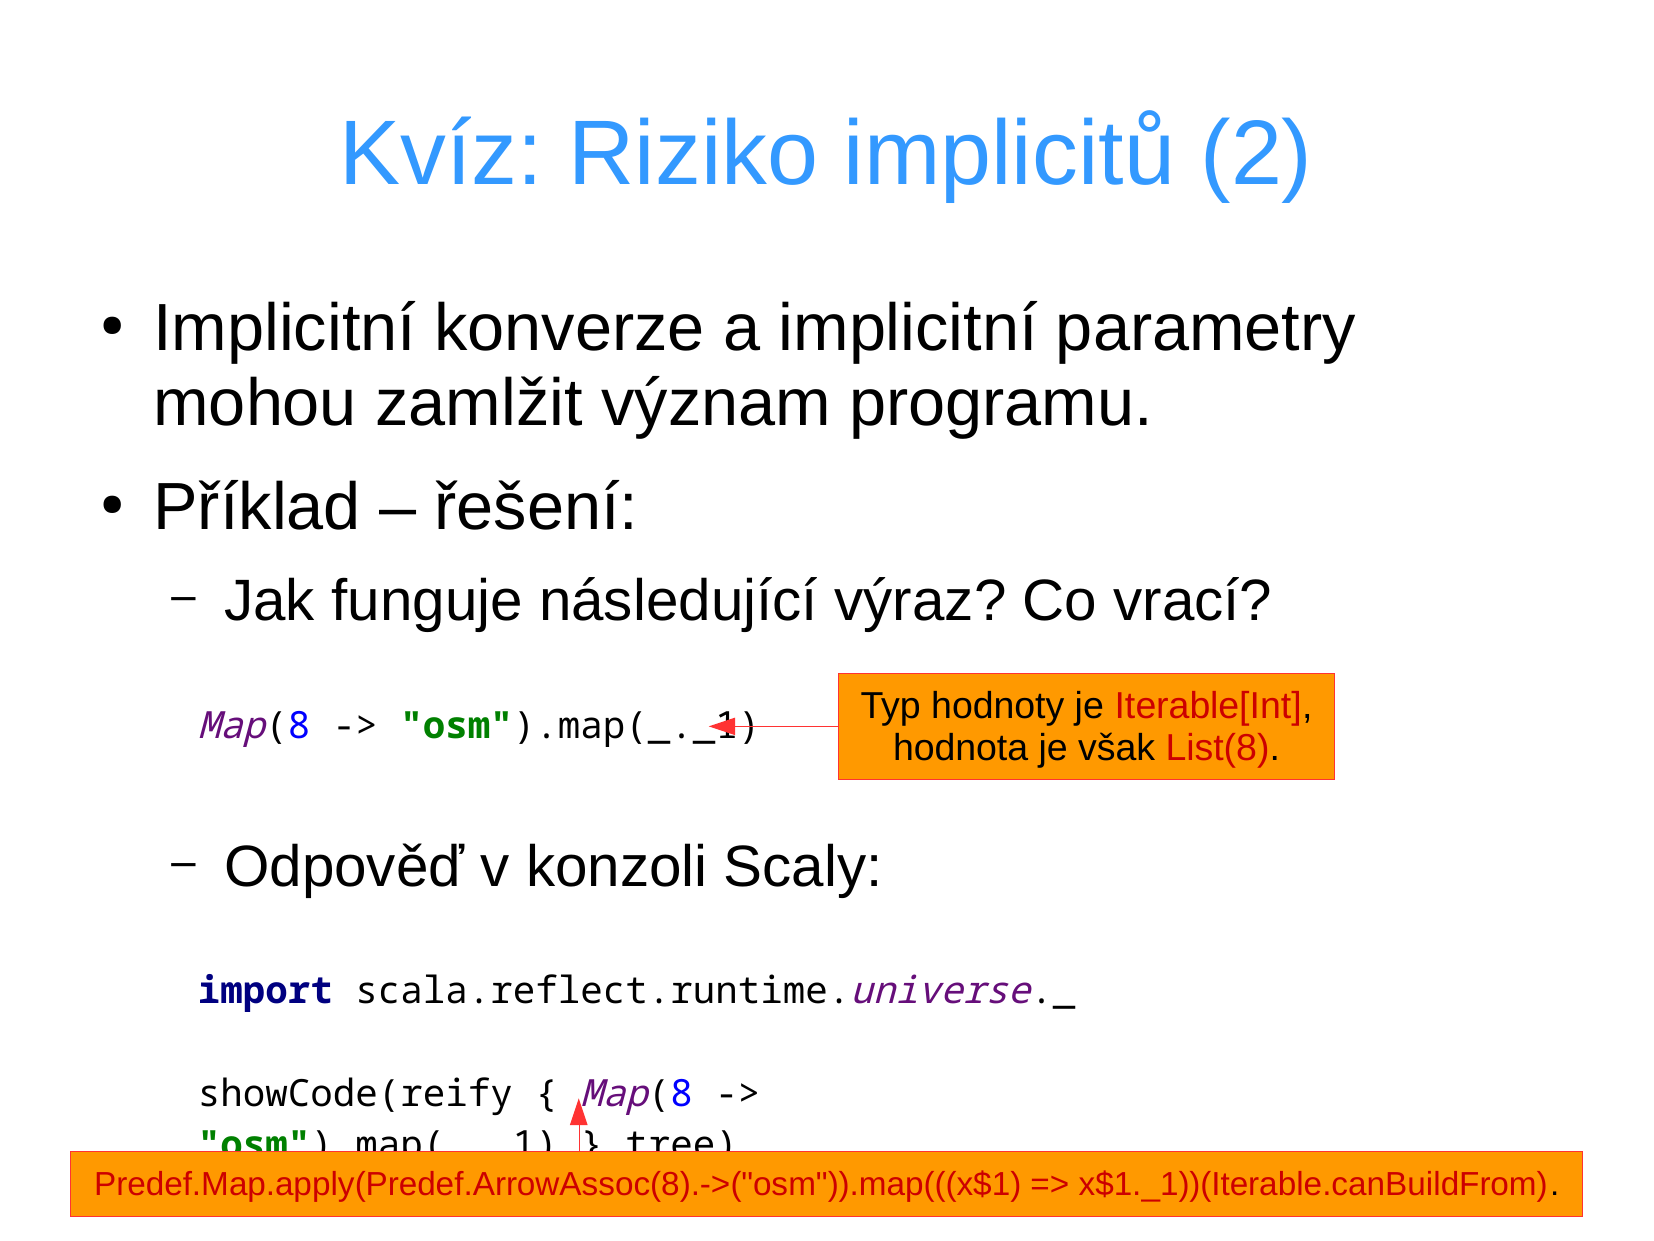

# Kvíz: Riziko implicitů (2)
Implicitní konverze a implicitní parametry mohou zamlžit význam programu.
Příklad – řešení:
Jak funguje následující výraz? Co vrací?
Odpověď v konzoli Scaly:
Typ hodnoty je Iterable[Int],
hodnota je však List(8).
Map(8 -> "osm").map(_._1)
import scala.reflect.runtime.universe._
showCode(reify { Map(8 -> "osm").map(_._1) }.tree)
Predef.Map.apply(Predef.ArrowAssoc(8).->("osm")).map(((x$1) => x$1._1))(Iterable.canBuildFrom).